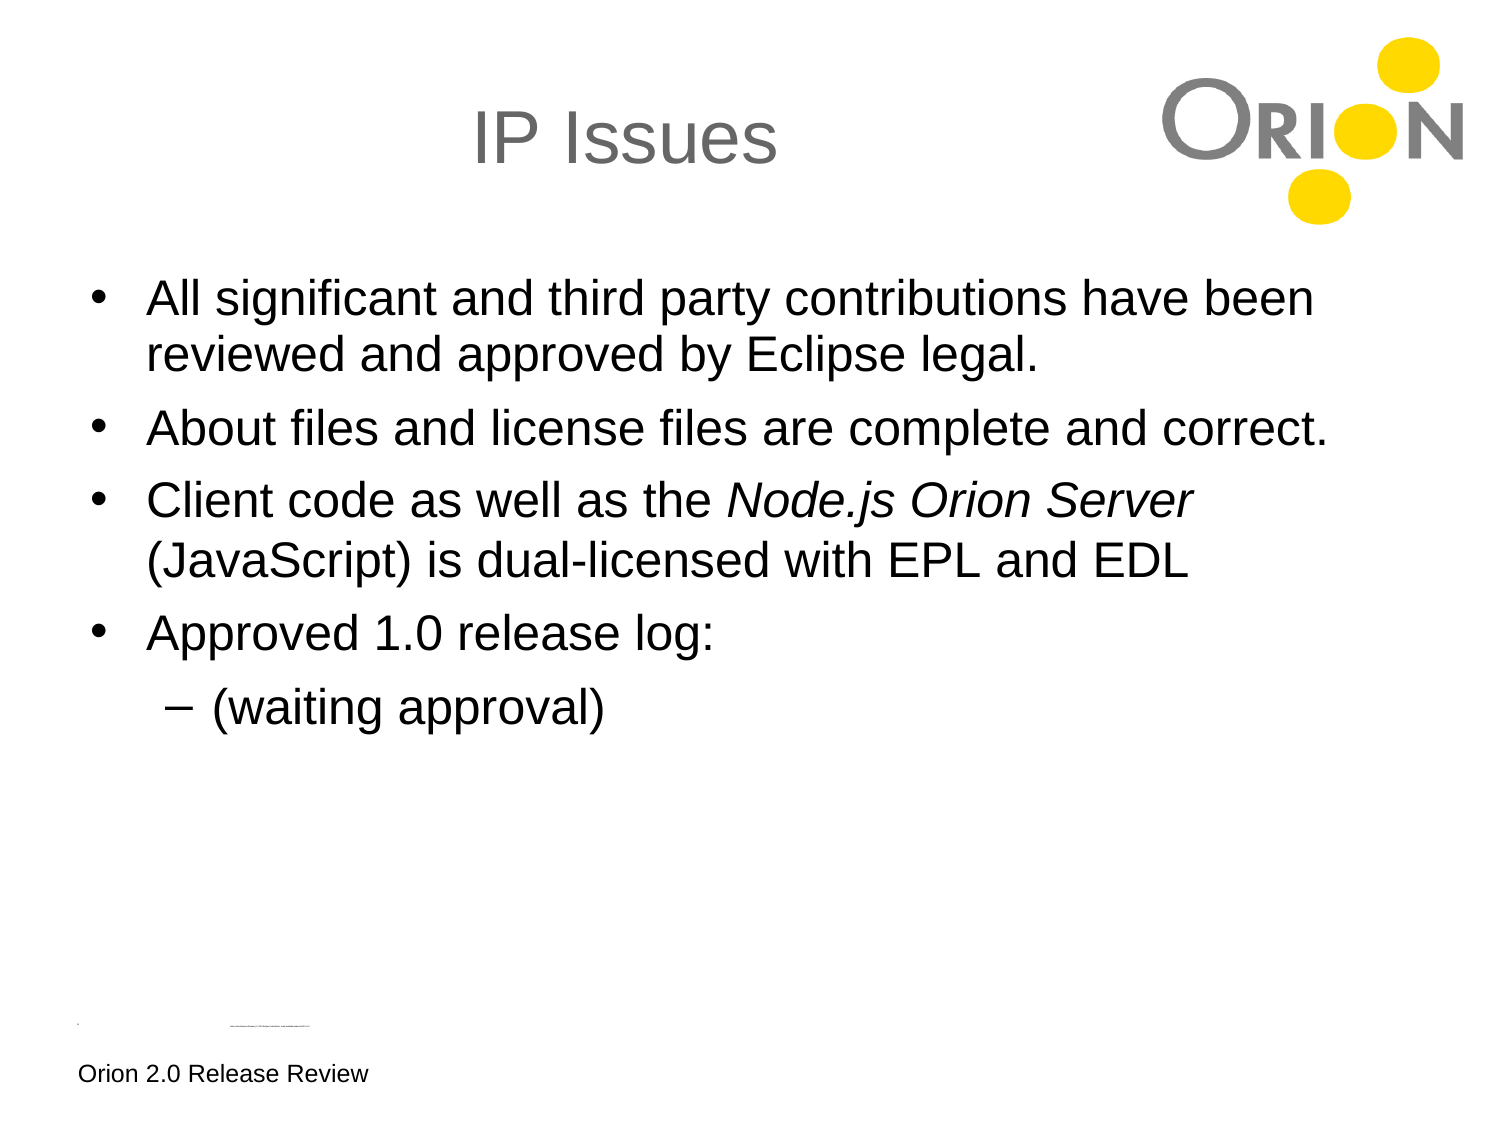

# IP Issues
All significant and third party contributions have been reviewed and approved by Eclipse legal.
About files and license files are complete and correct.
Client code as well as the Node.js Orion Server (JavaScript) is dual-licensed with EPL and EDL
Approved 1.0 release log:
(waiting approval)
13
Copyright 2011